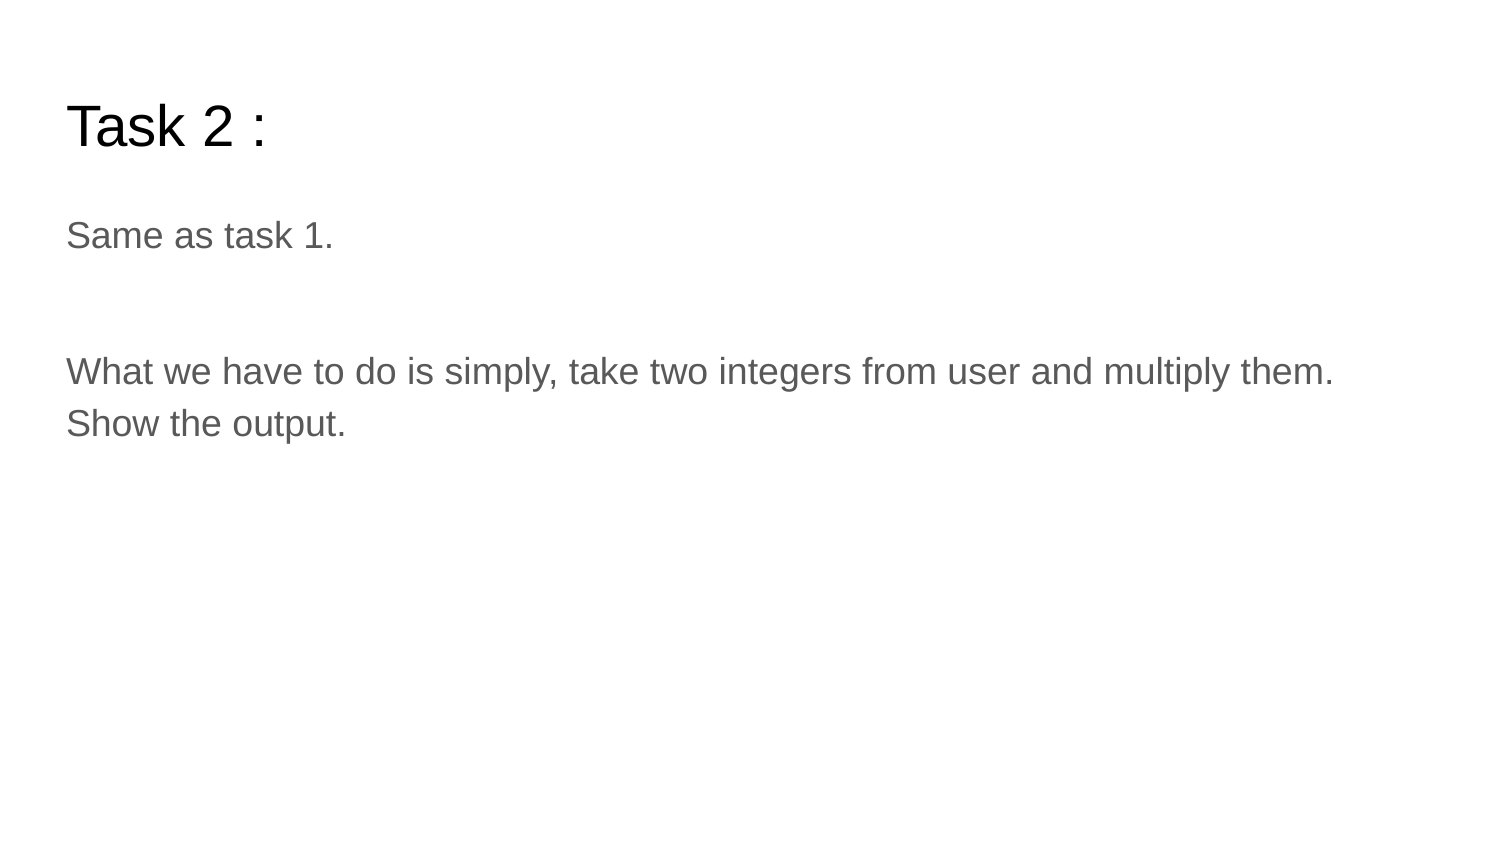

# Task 2 :
Same as task 1.
What we have to do is simply, take two integers from user and multiply them. Show the output.